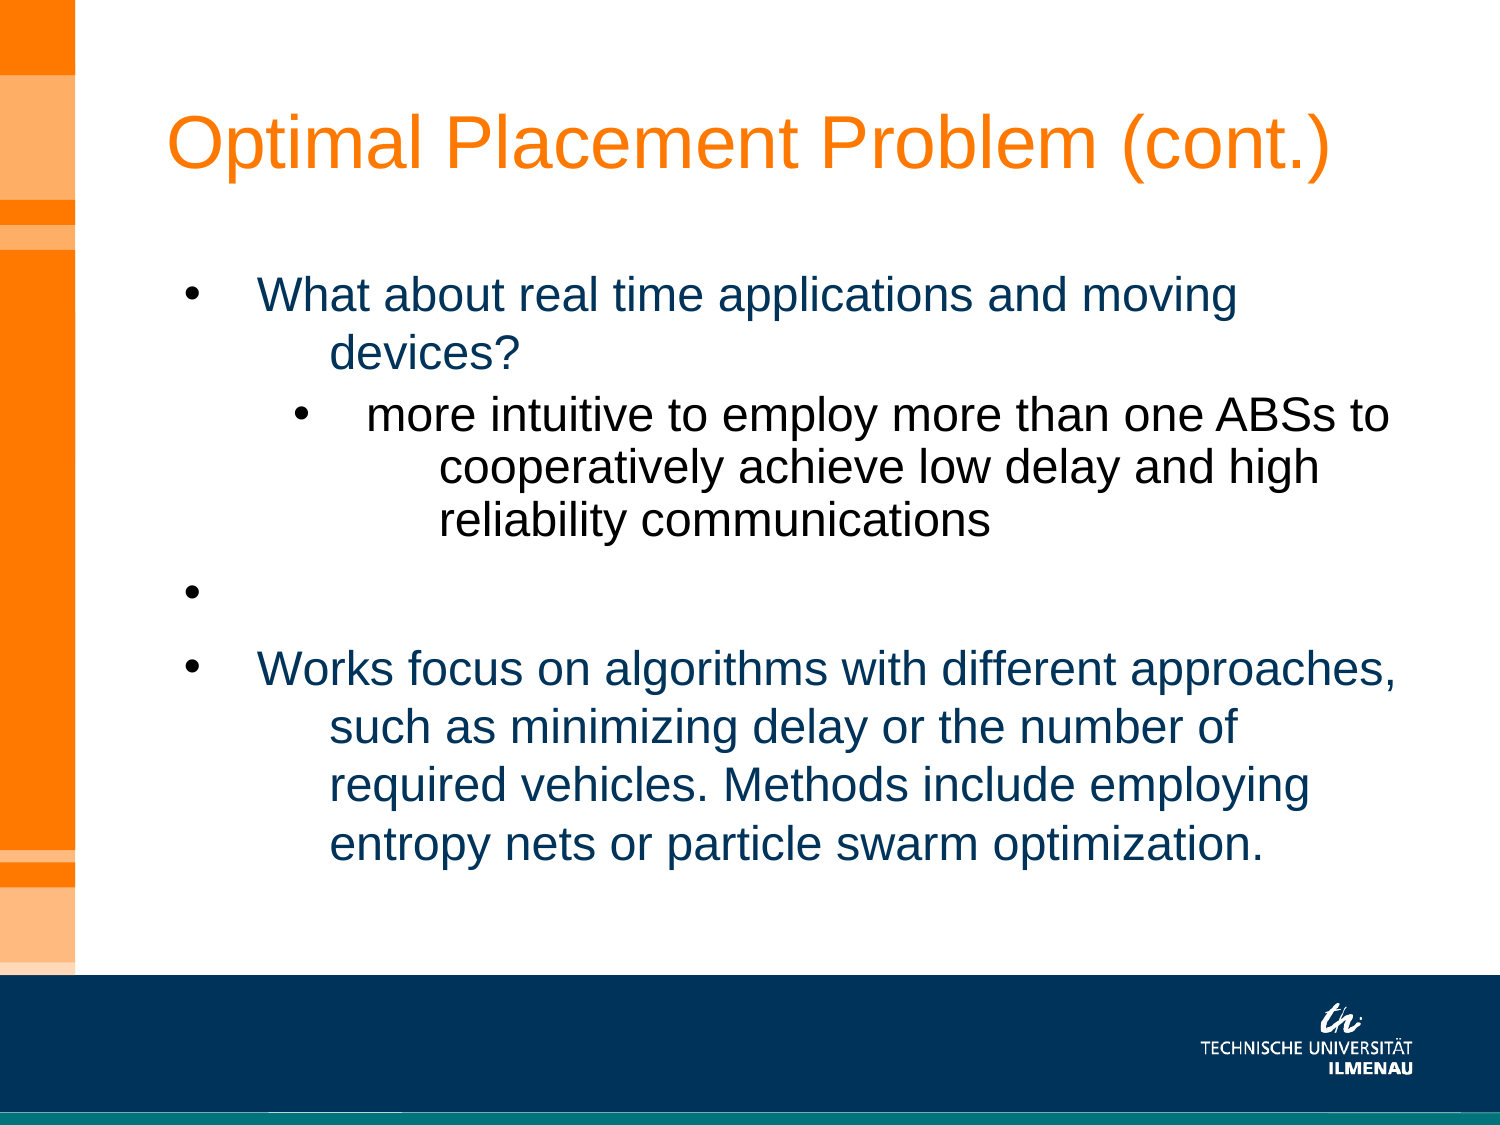

# Optimal Placement Problem (cont.)
What about real time applications and moving devices?
more intuitive to employ more than one ABSs to cooperatively achieve low delay and high reliability communications
Works focus on algorithms with different approaches, such as minimizing delay or the number of required vehicles. Methods include employing entropy nets or particle swarm optimization.